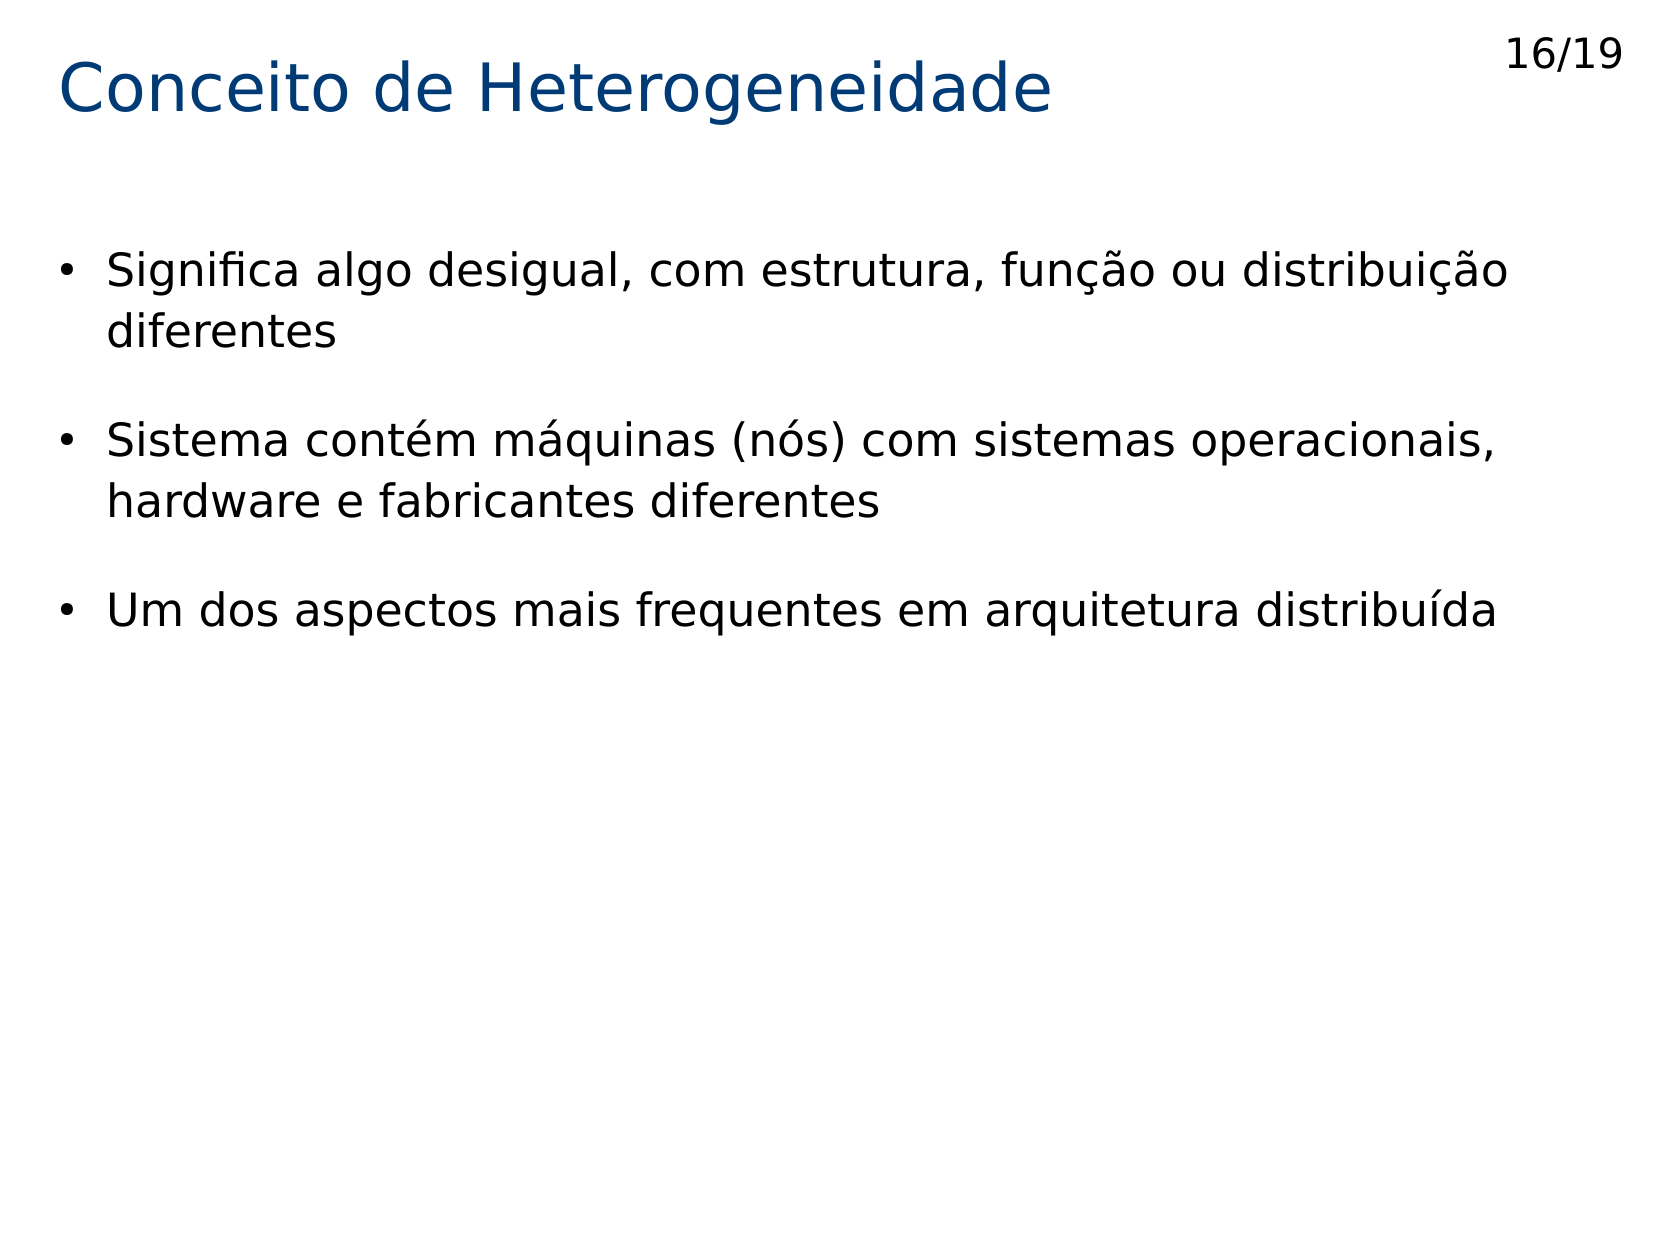

# Conceito de Heterogeneidade
16
Significa algo desigual, com estrutura, função ou distribuição diferentes
Sistema contém máquinas (nós) com sistemas operacionais, hardware e fabricantes diferentes
Um dos aspectos mais frequentes em arquitetura distribuída